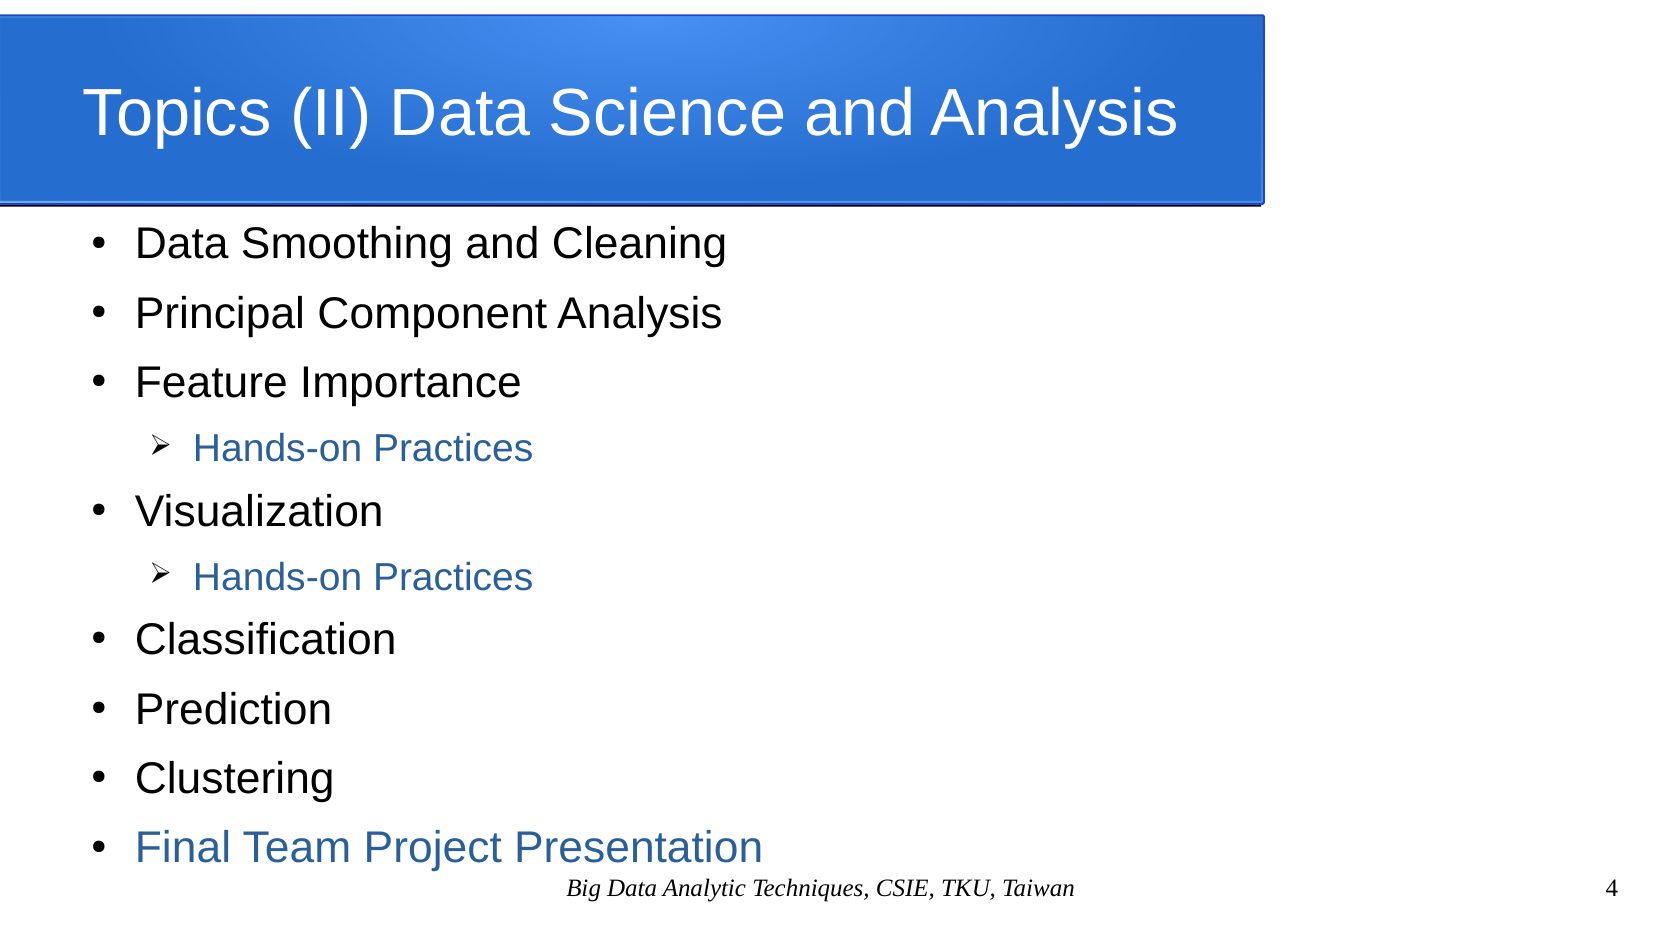

# Topics (II) Data Science and Analysis
Data Smoothing and Cleaning
Principal Component Analysis
Feature Importance
Hands-on Practices
Visualization
Hands-on Practices
Classification
Prediction
Clustering
Final Team Project Presentation
Big Data Analytic Techniques, CSIE, TKU, Taiwan
4